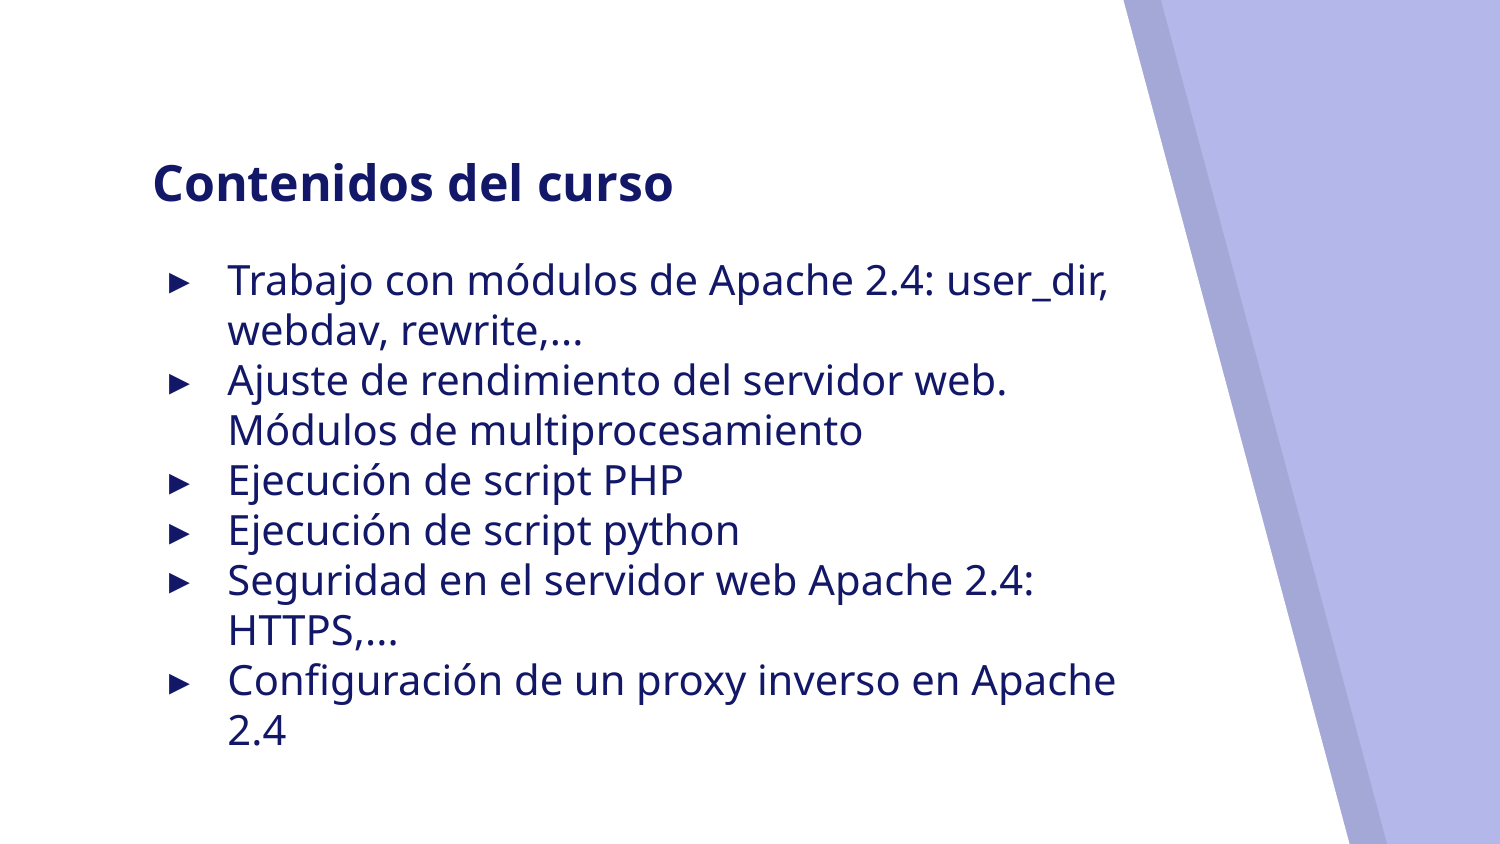

# Contenidos del curso
Trabajo con módulos de Apache 2.4: user_dir, webdav, rewrite,...
Ajuste de rendimiento del servidor web. Módulos de multiprocesamiento
Ejecución de script PHP
Ejecución de script python
Seguridad en el servidor web Apache 2.4: HTTPS,...
Configuración de un proxy inverso en Apache 2.4